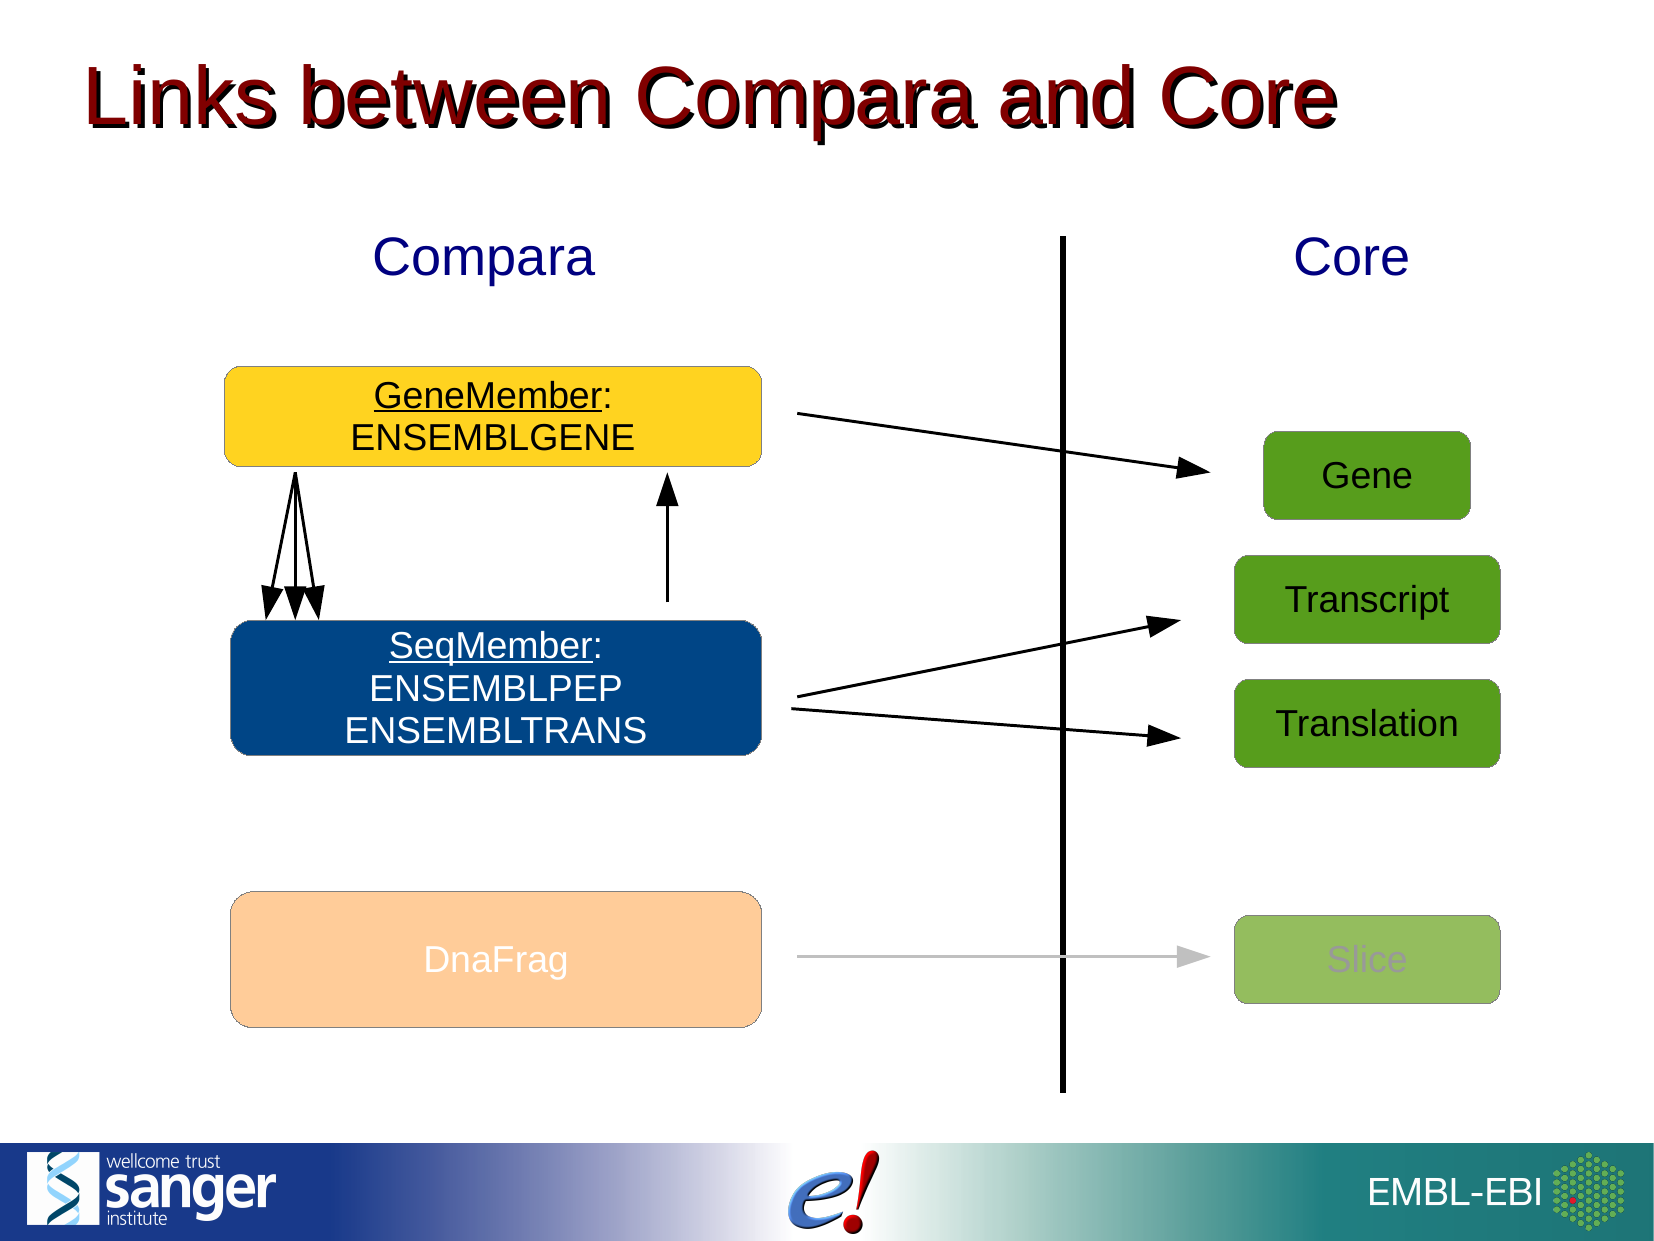

# Links between Compara and Core
Compara
Core
GeneMember:
ENSEMBLGENE
Gene
Transcript
SeqMember:
ENSEMBLPEP
ENSEMBLTRANS
Translation
DnaFrag
Slice